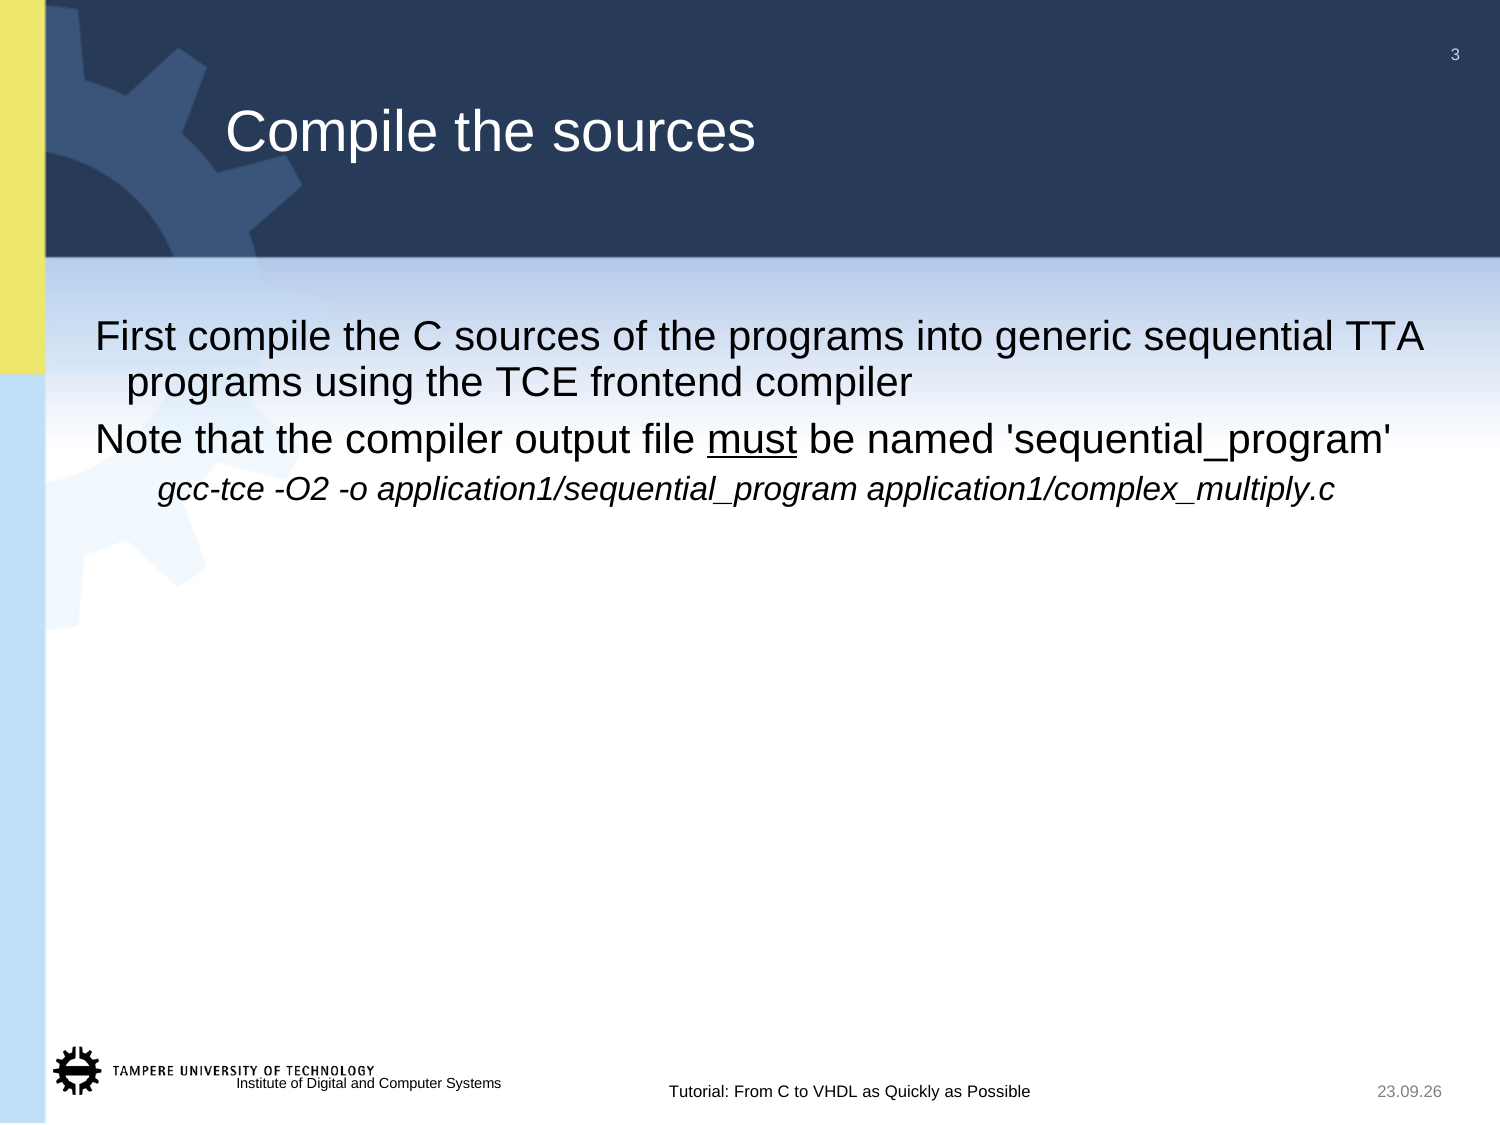

# Compile the sources
3
First compile the C sources of the programs into generic sequential TTA programs using the TCE frontend compiler
Note that the compiler output file must be named 'sequential_program'
gcc-tce -O2 -o application1/sequential_program application1/complex_multiply.c